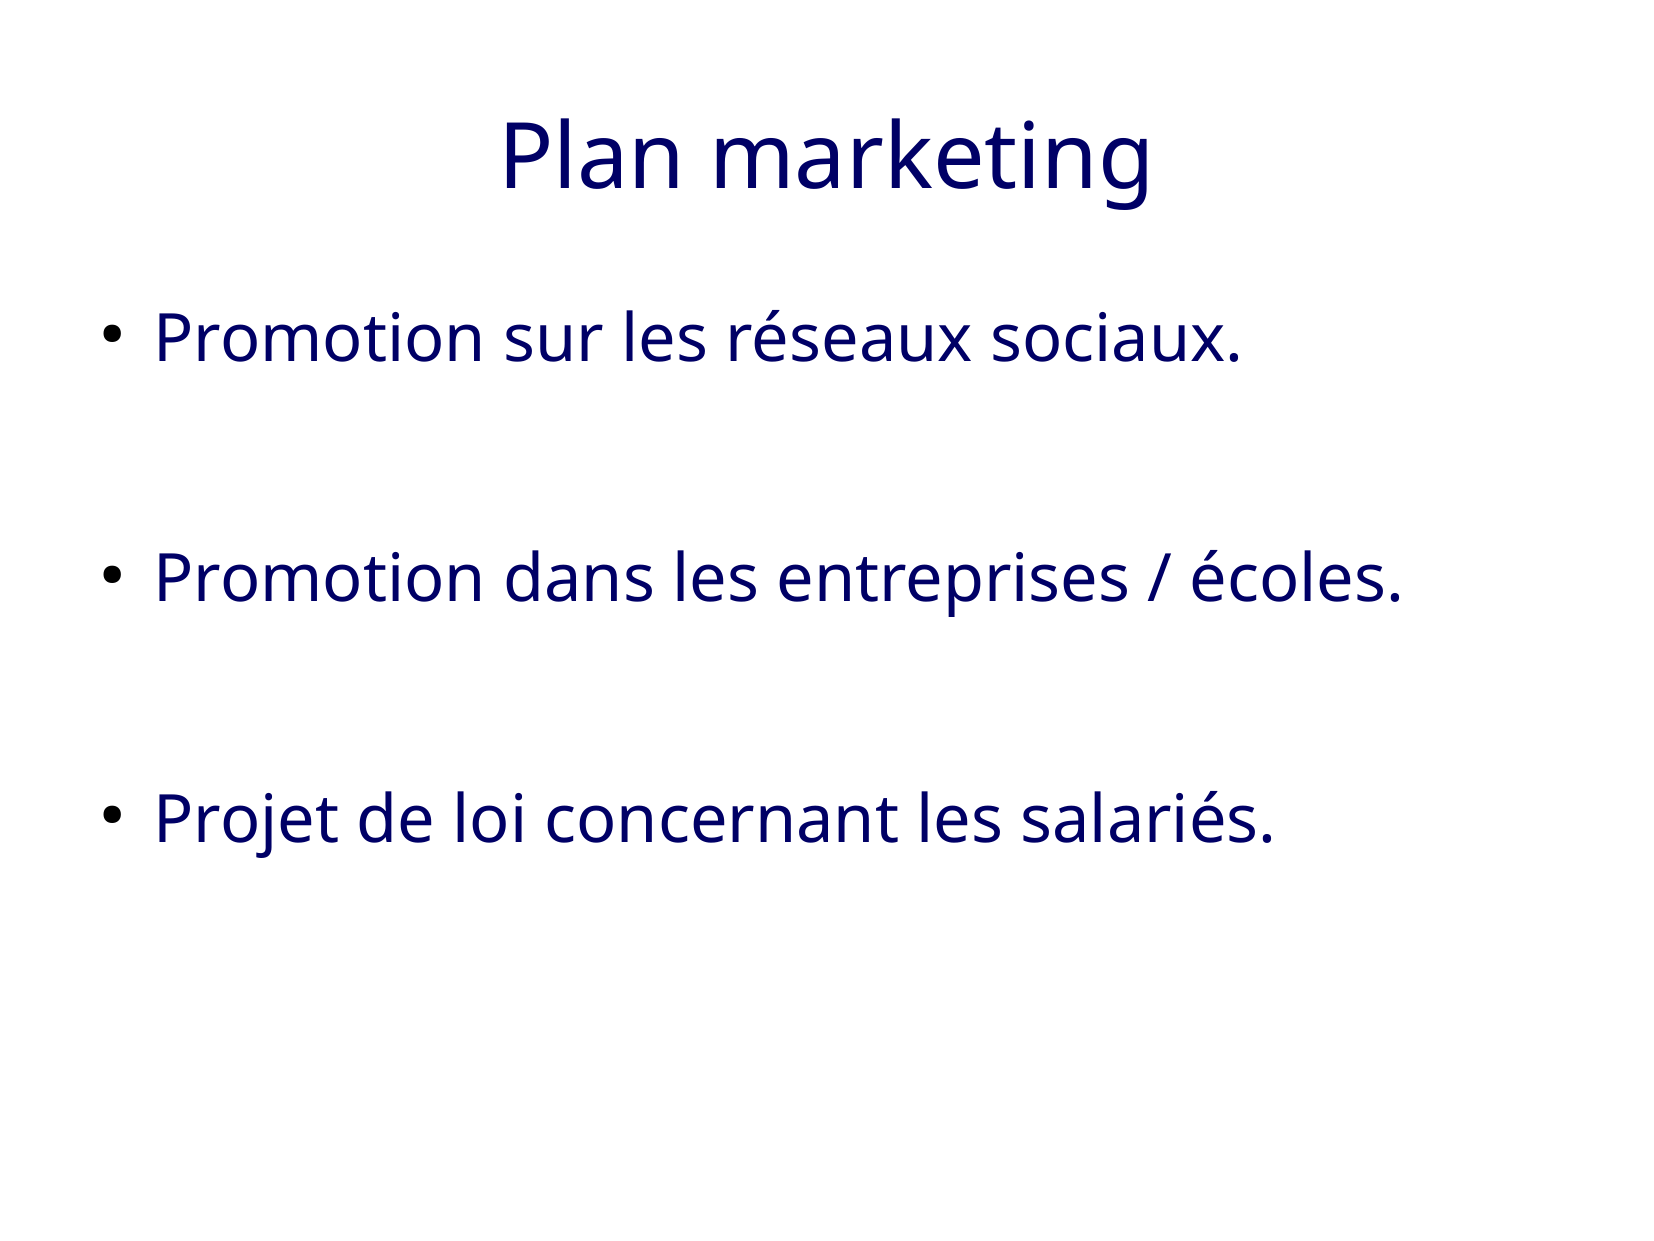

# Plan marketing
Promotion sur les réseaux sociaux.
Promotion dans les entreprises / écoles.
Projet de loi concernant les salariés.